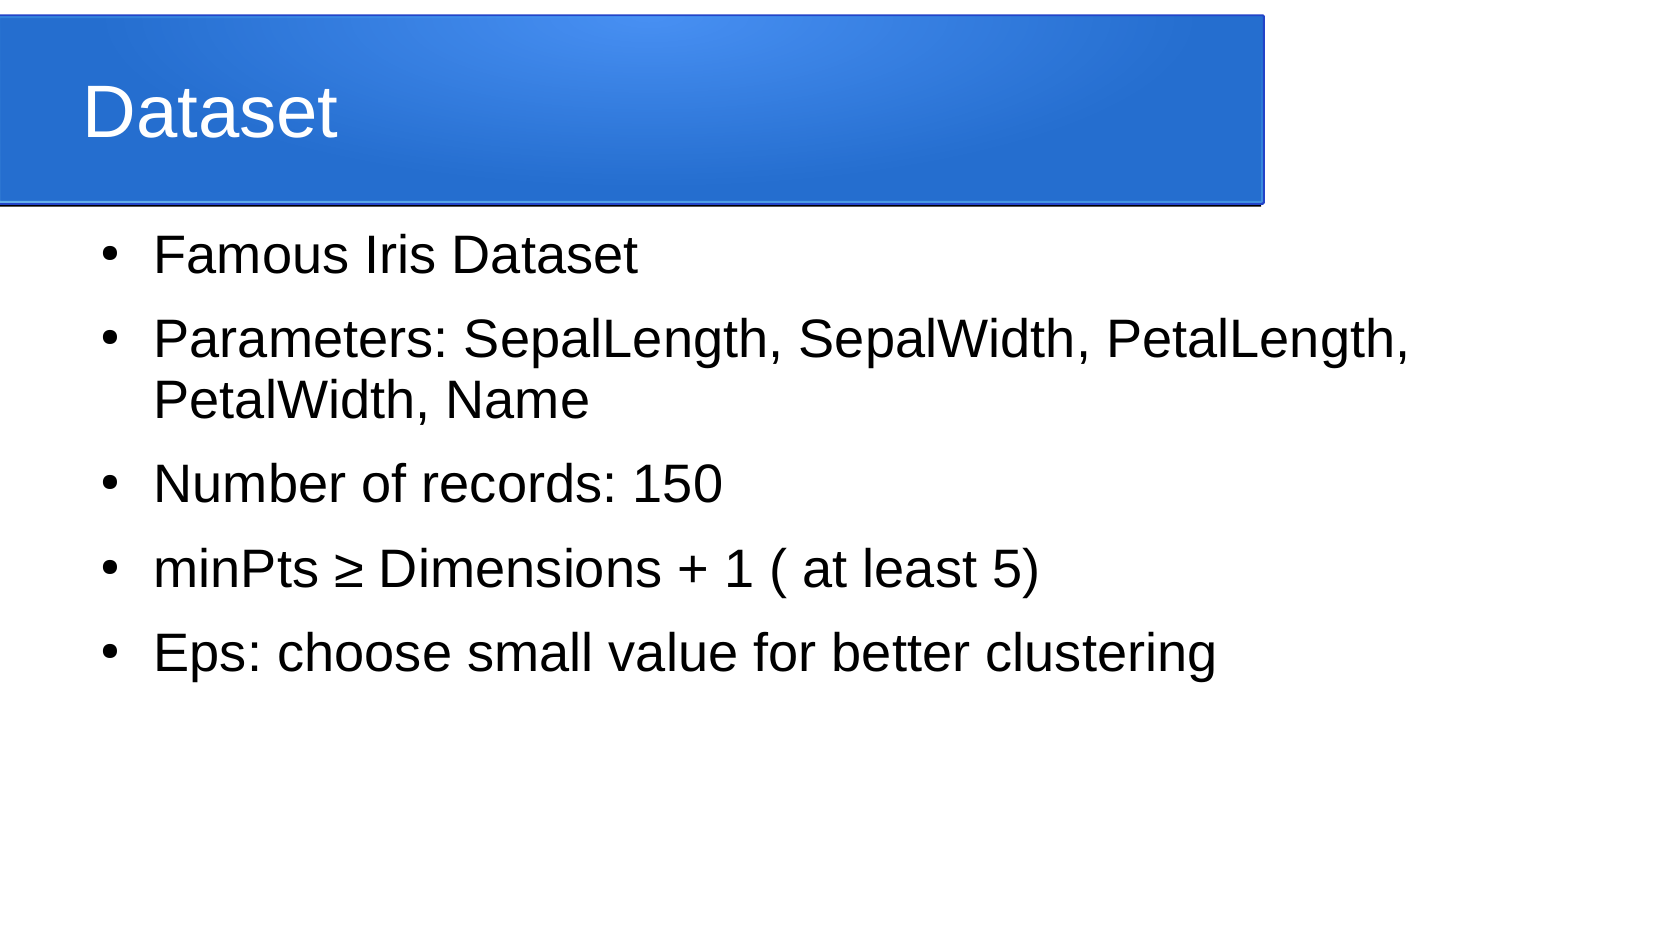

# Dataset
Famous Iris Dataset
Parameters: SepalLength, SepalWidth, PetalLength, PetalWidth, Name
Number of records: 150
minPts ≥ Dimensions + 1 ( at least 5)
Eps: choose small value for better clustering